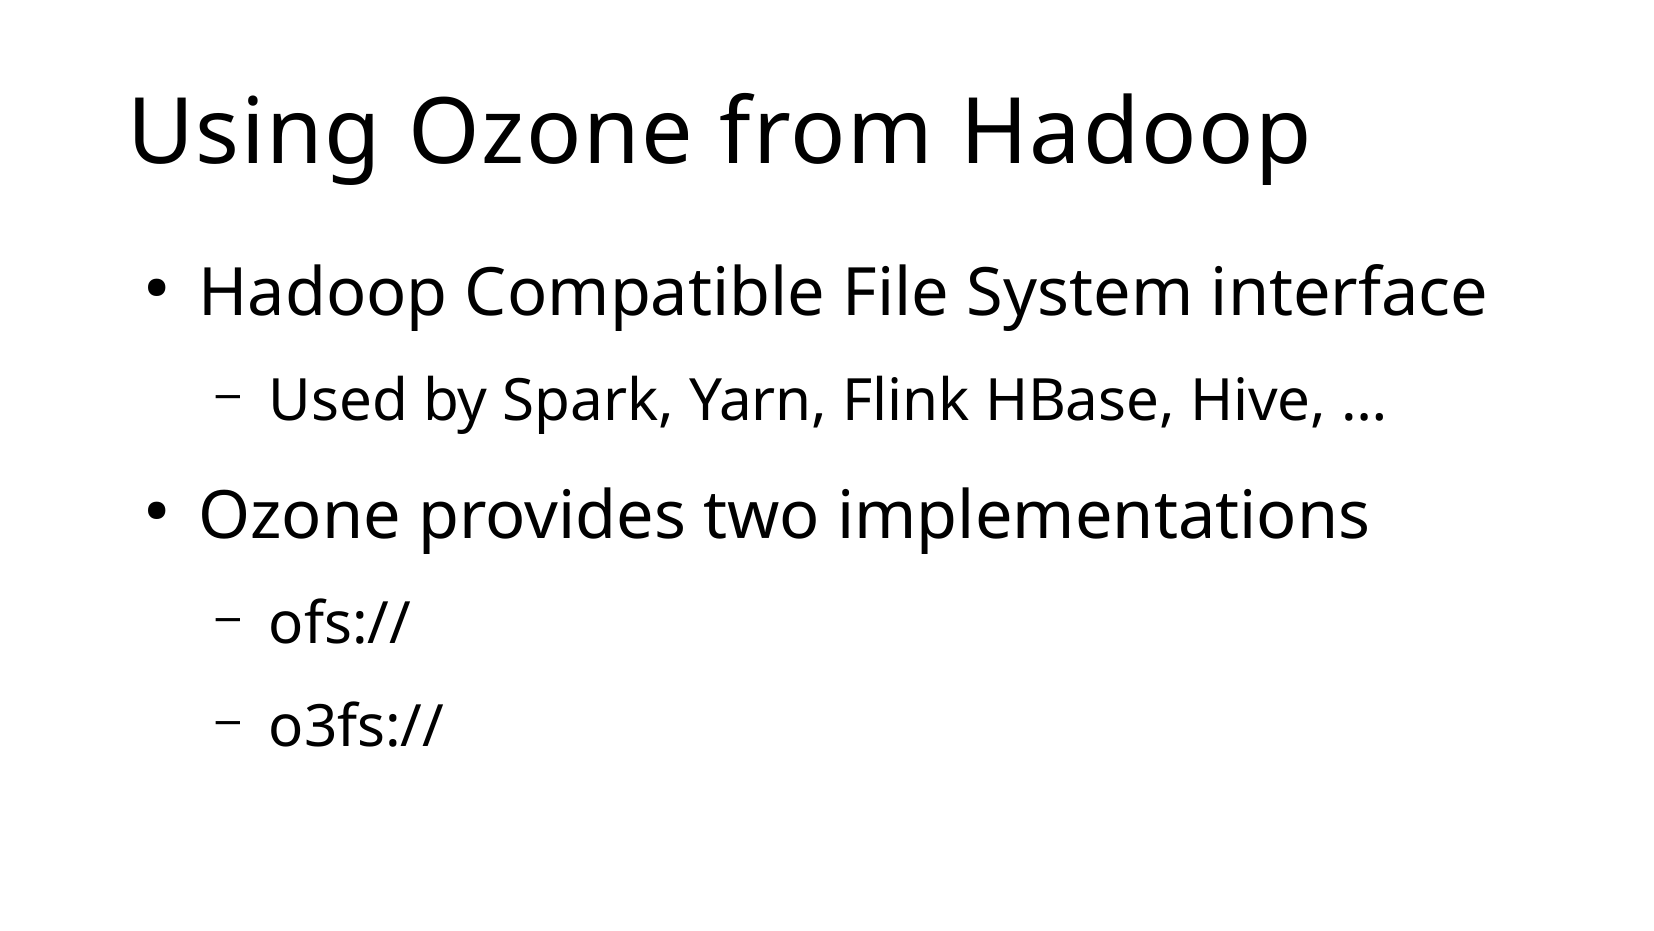

# Using Ozone from Hadoop
Hadoop Compatible File System interface
Used by Spark, Yarn, Flink HBase, Hive, …
Ozone provides two implementations
ofs://
o3fs://